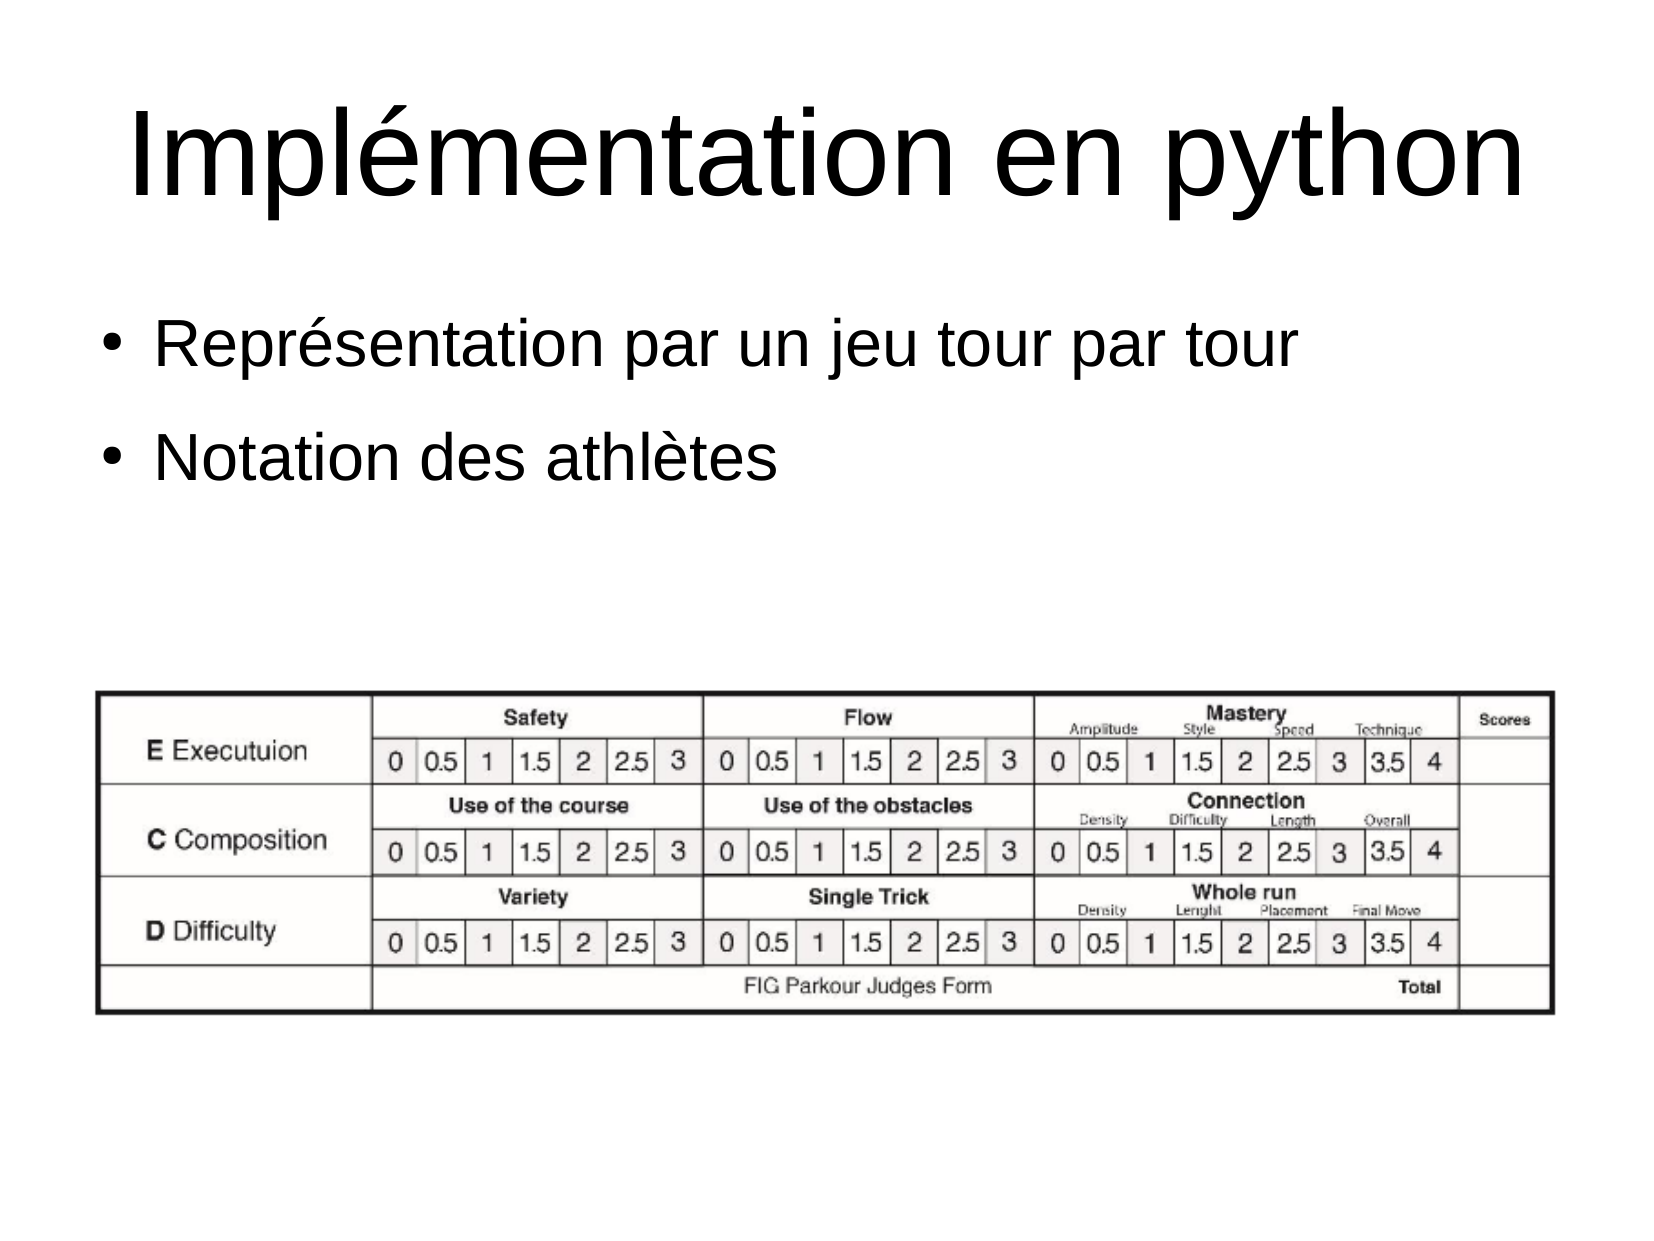

# Implémentation en python
Représentation par un jeu tour par tour
Notation des athlètes